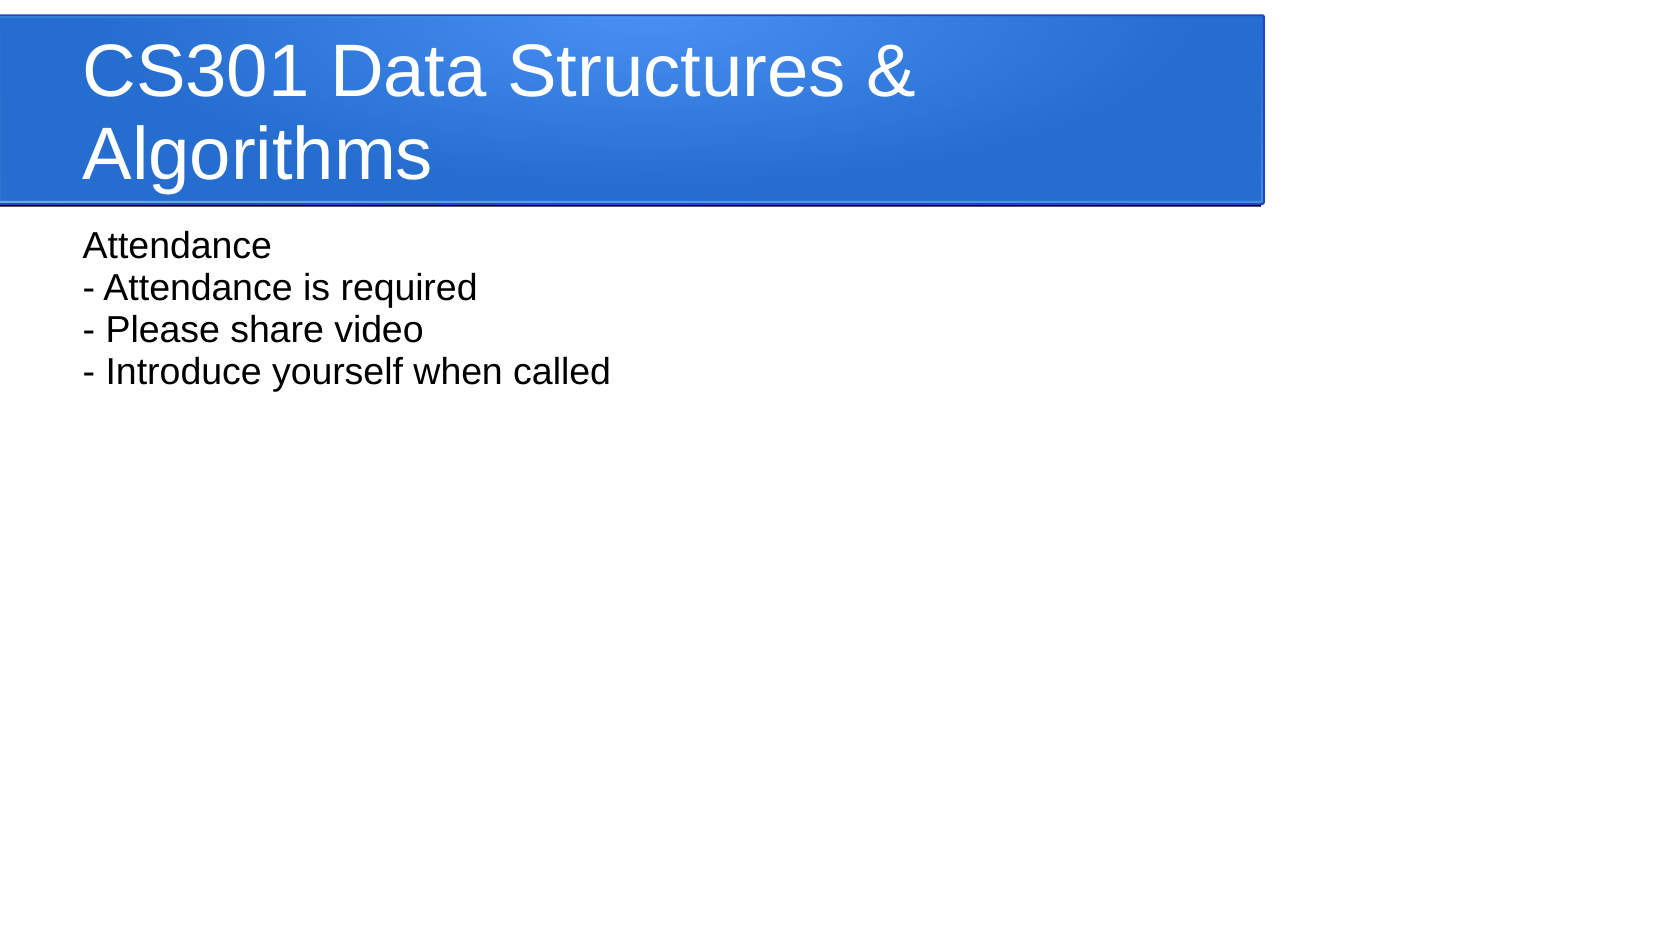

# CS301 Data Structures & Algorithms
Attendance
- Attendance is required
- Please share video
- Introduce yourself when called